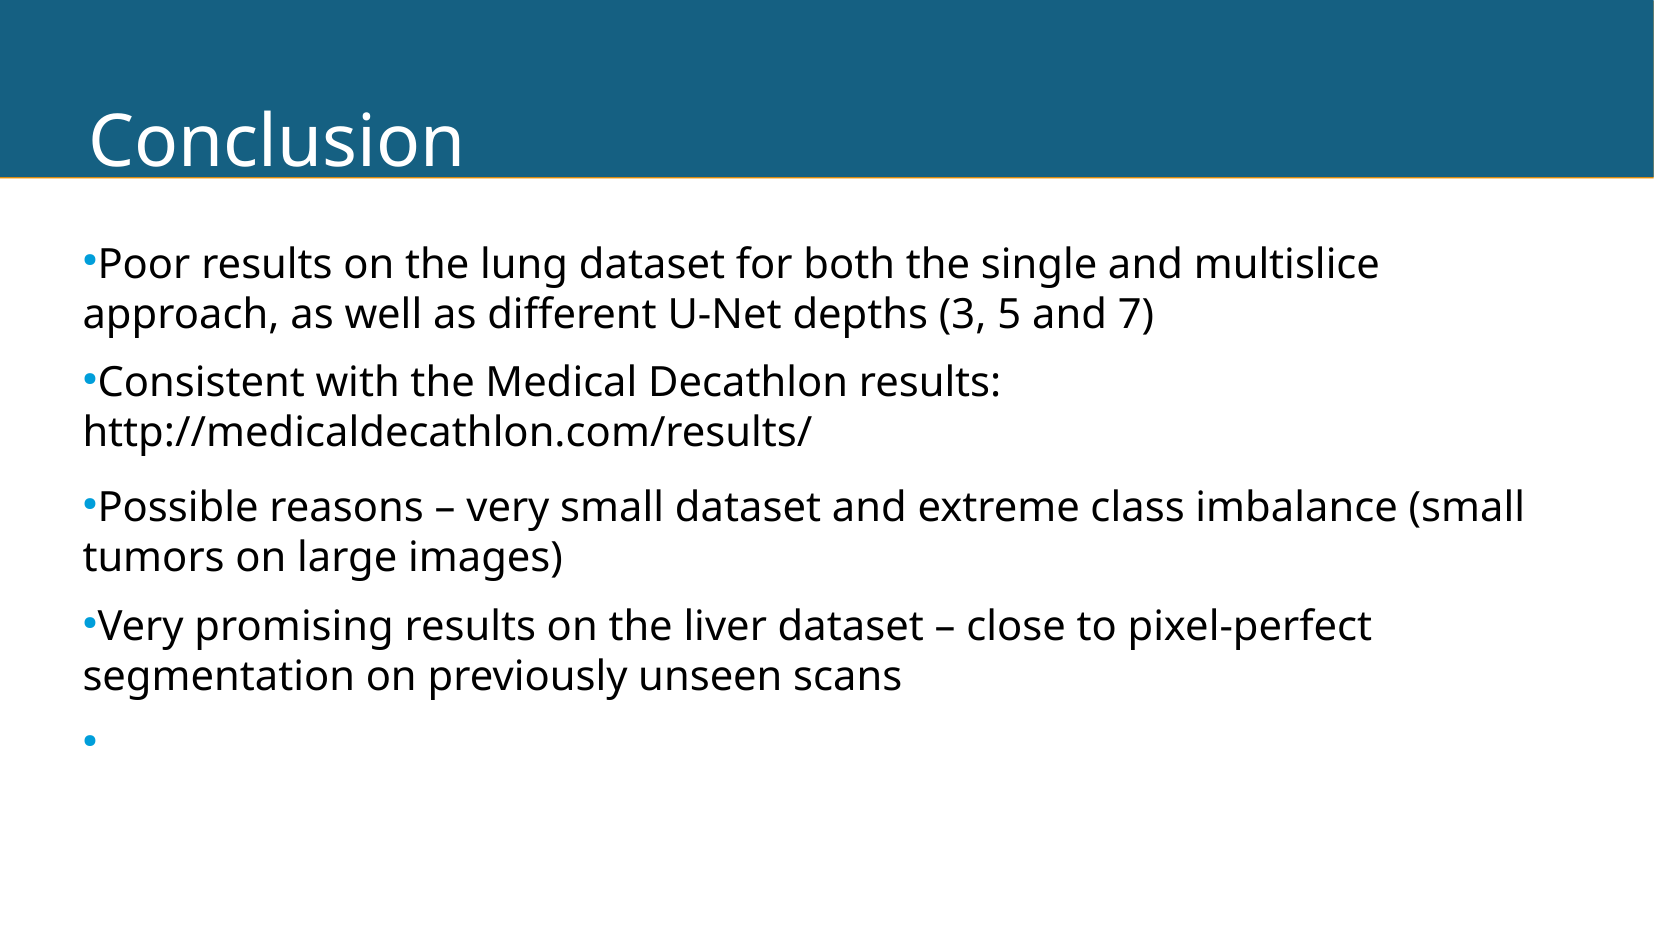

Conclusion
# Poor results on the lung dataset for both the single and multislice approach, as well as different U-Net depths (3, 5 and 7)
Consistent with the Medical Decathlon results: http://medicaldecathlon.com/results/
Possible reasons – very small dataset and extreme class imbalance (small tumors on large images)
Very promising results on the liver dataset – close to pixel-perfect segmentation on previously unseen scans